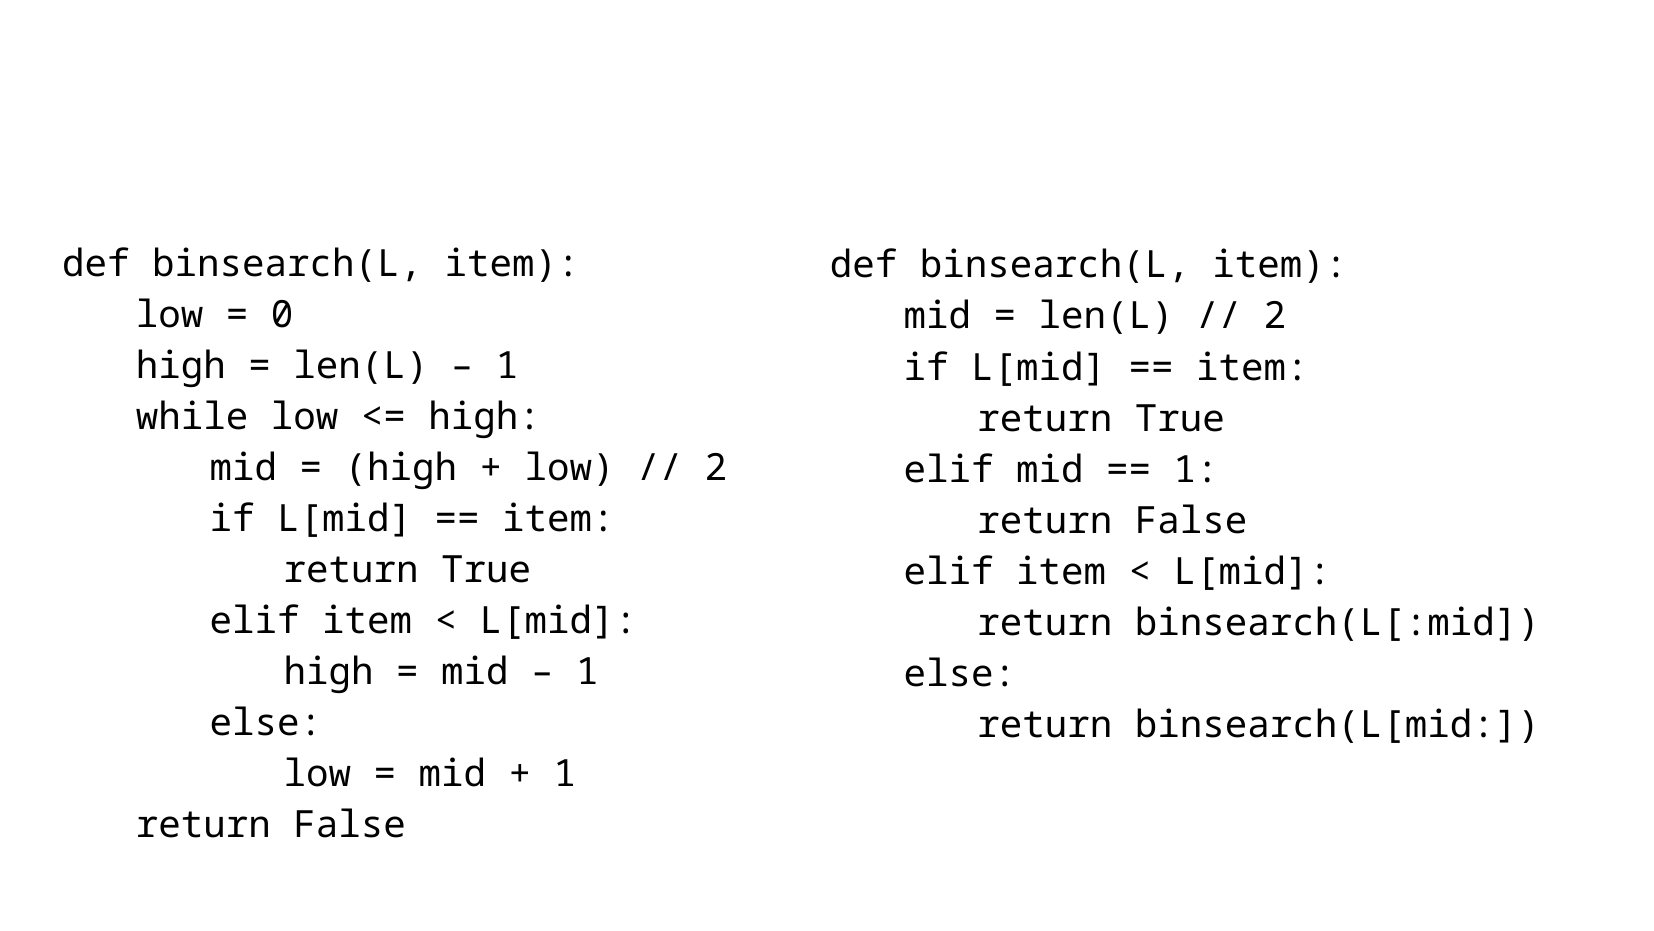

#
def binsearch(L, item):
	low = 0
	high = len(L) – 1
	while low <= high:
		mid = (high + low) // 2
		if L[mid] == item:
			return True
		elif item < L[mid]:
			high = mid – 1
		else:
			low = mid + 1
	return False
def binsearch(L, item):
	mid = len(L) // 2
	if L[mid] == item:
		return True
	elif mid == 1:
		return False
	elif item < L[mid]:
		return binsearch(L[:mid])
	else:
		return binsearch(L[mid:])